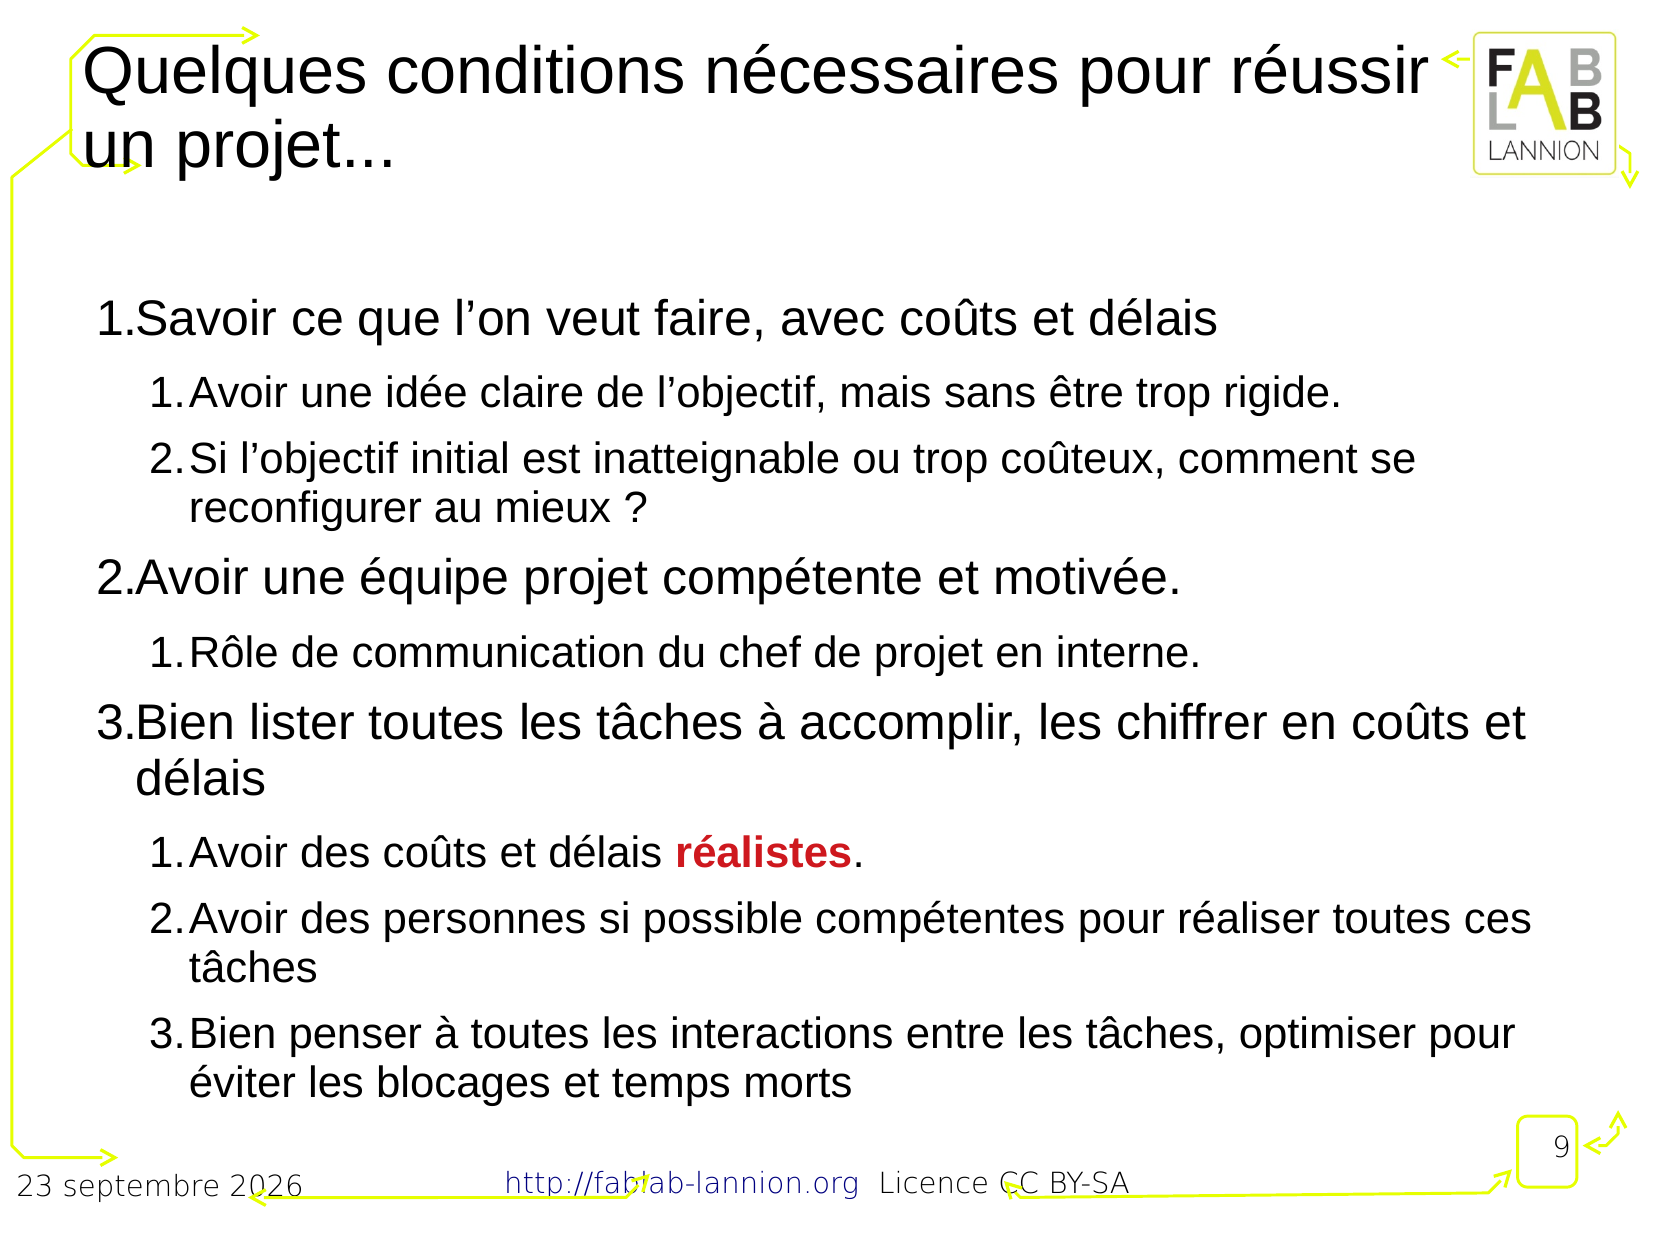

# Quelques conditions nécessaires pour réussir un projet...
Savoir ce que l’on veut faire, avec coûts et délais
Avoir une idée claire de l’objectif, mais sans être trop rigide.
Si l’objectif initial est inatteignable ou trop coûteux, comment se reconfigurer au mieux ?
Avoir une équipe projet compétente et motivée.
Rôle de communication du chef de projet en interne.
Bien lister toutes les tâches à accomplir, les chiffrer en coûts et délais
Avoir des coûts et délais réalistes.
Avoir des personnes si possible compétentes pour réaliser toutes ces tâches
Bien penser à toutes les interactions entre les tâches, optimiser pour éviter les blocages et temps morts
9